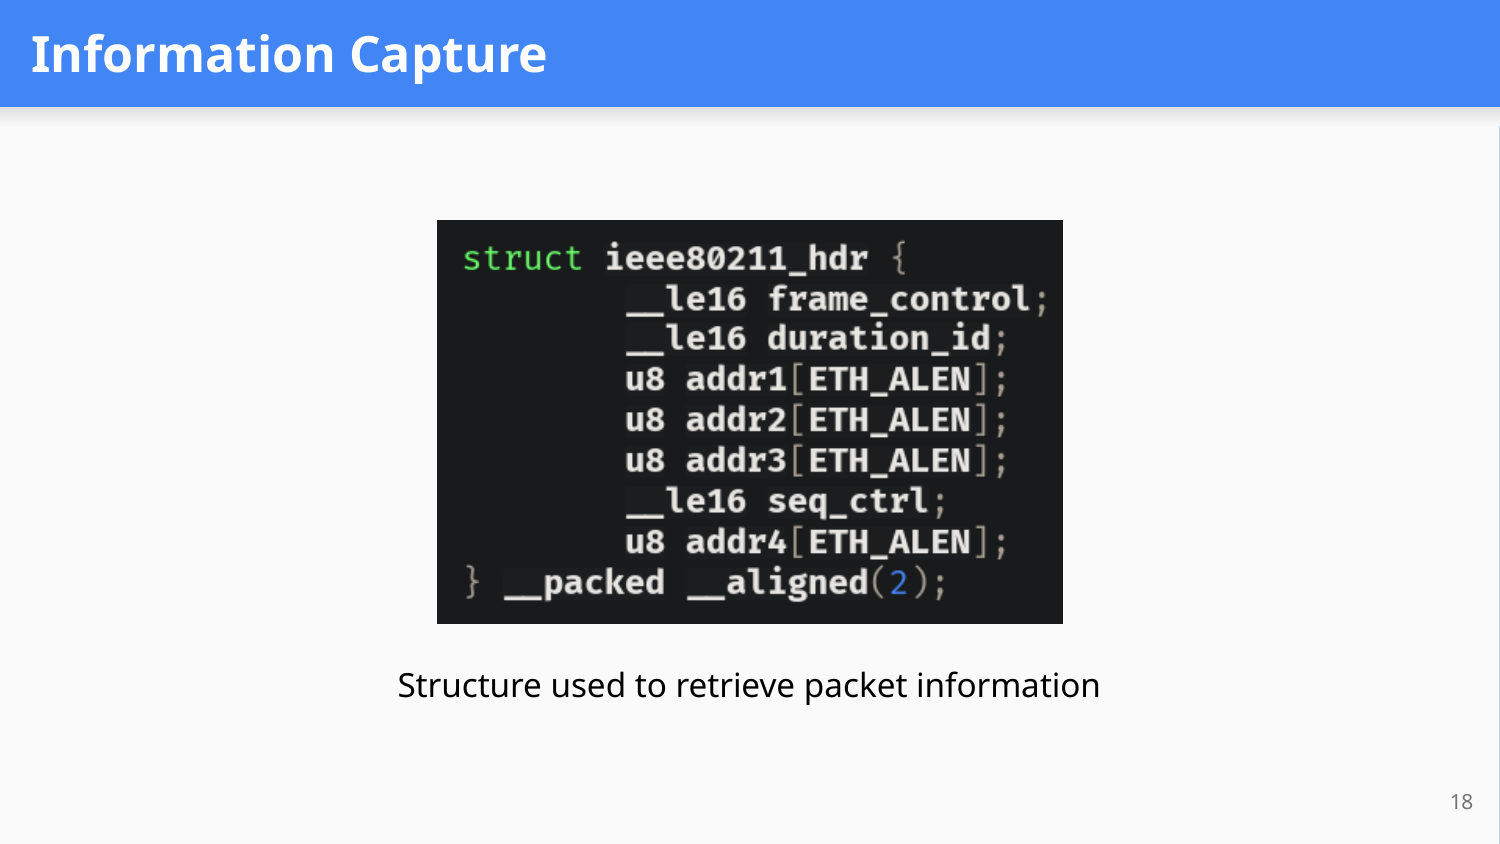

# Information Capture
Structure used to retrieve packet information